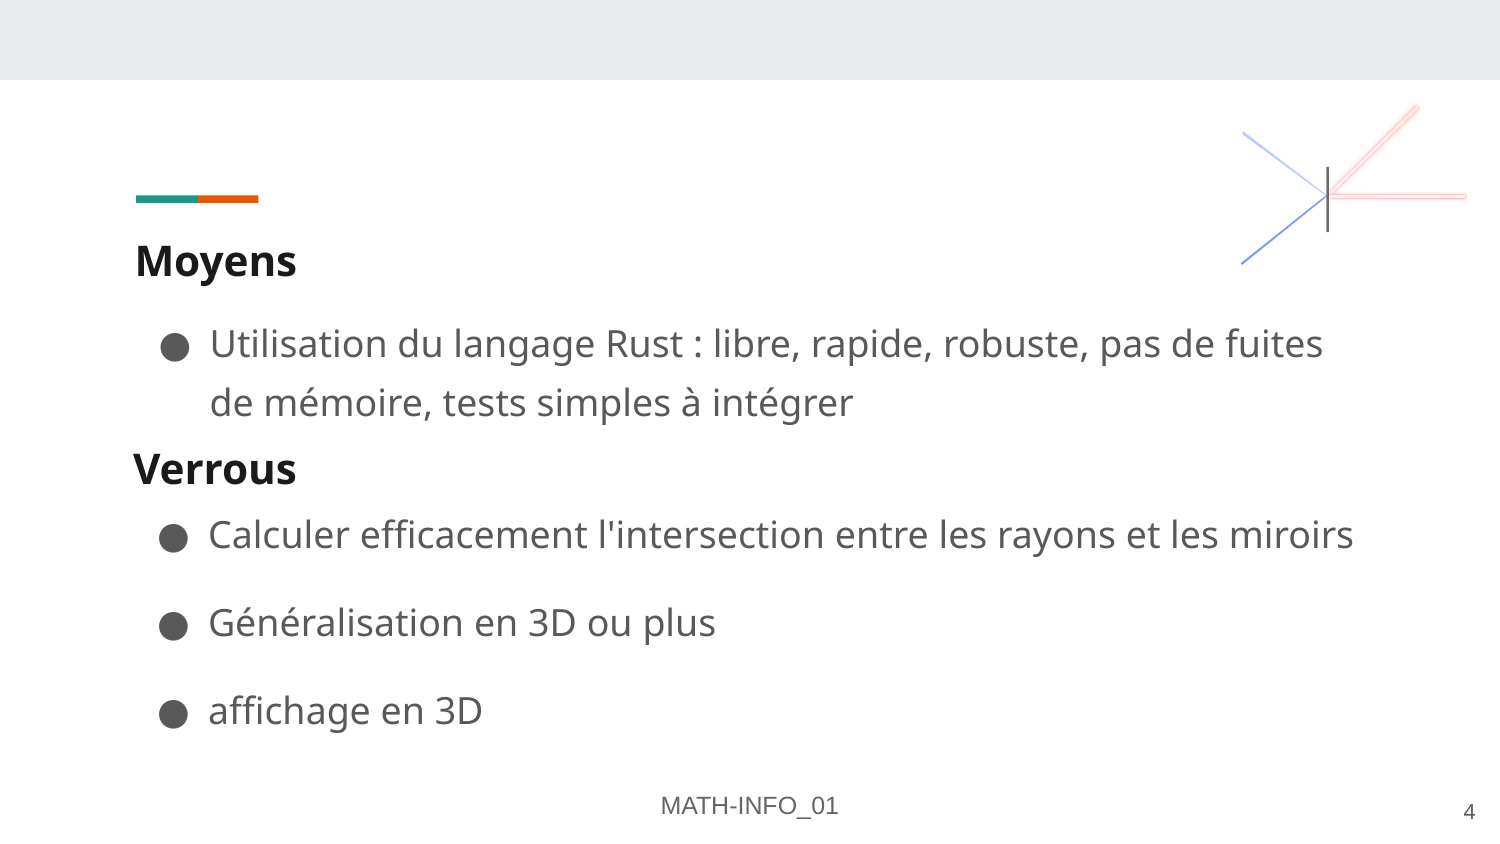

# Moyens
Utilisation du langage Rust : libre, rapide, robuste, pas de fuites de mémoire, tests simples à intégrer
Verrous
Calculer efficacement l'intersection entre les rayons et les miroirs
Généralisation en 3D ou plus
affichage en 3D
4
MATH-INFO_01